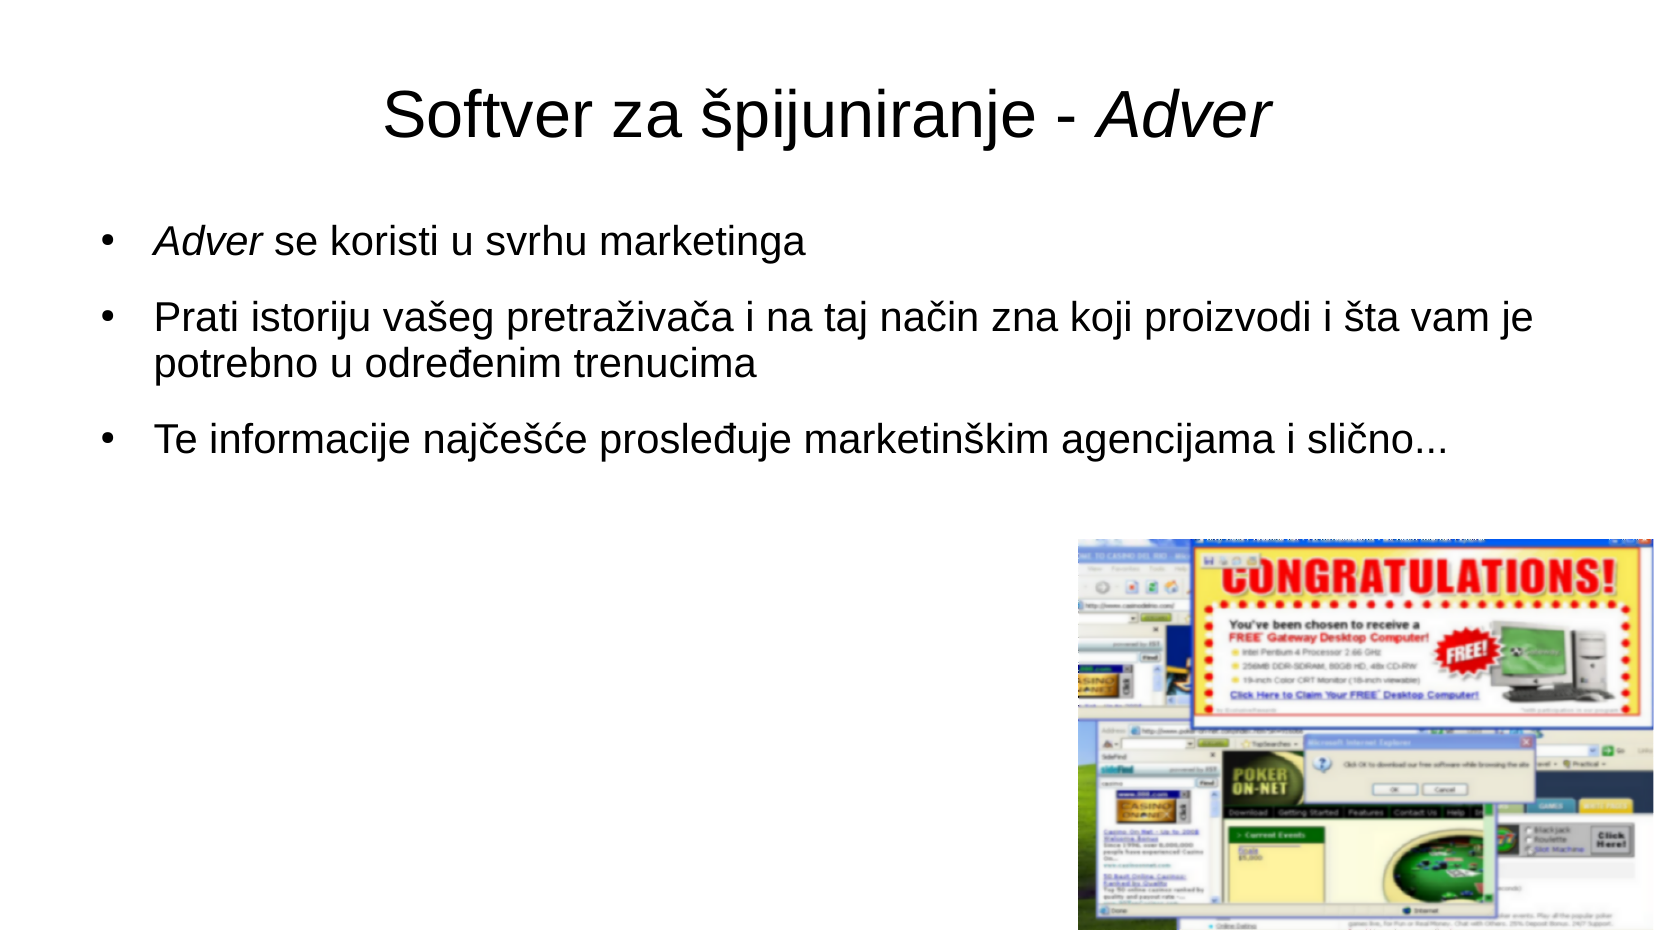

# Softver za špijuniranje - Adver
Adver se koristi u svrhu marketinga
Prati istoriju vašeg pretraživača i na taj način zna koji proizvodi i šta vam je potrebno u određenim trenucima
Te informacije najčešće prosleđuje marketinškim agencijama i slično...